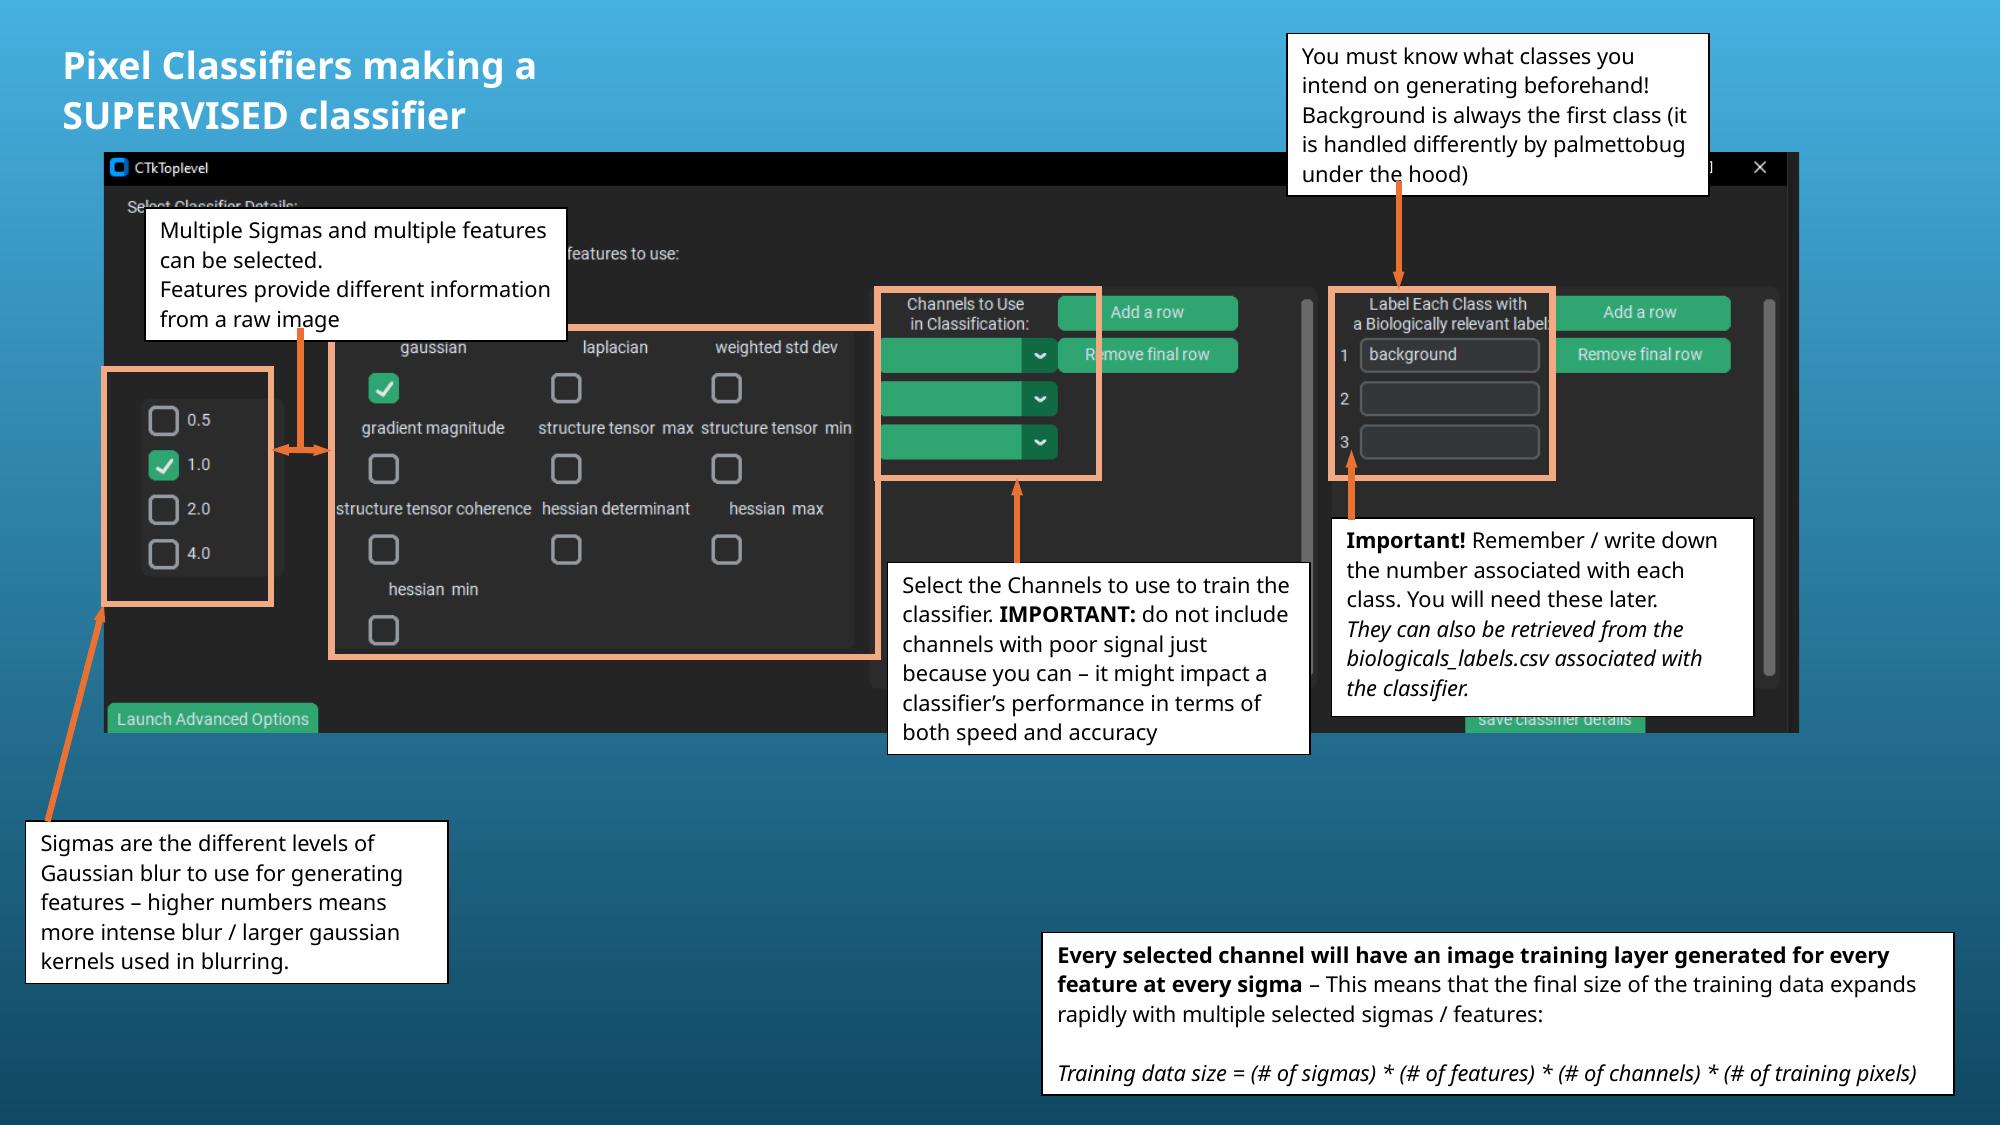

Pixel Classifiers making a SUPERVISED classifier
You must know what classes you intend on generating beforehand! Background is always the first class (it is handled differently by palmettobug under the hood)
Multiple Sigmas and multiple features can be selected.
Features provide different information from a raw image
Important! Remember / write down the number associated with each class. You will need these later.
They can also be retrieved from the biologicals_labels.csv associated with the classifier.
Select the Channels to use to train the classifier. IMPORTANT: do not include channels with poor signal just because you can – it might impact a classifier’s performance in terms of both speed and accuracy
Sigmas are the different levels of Gaussian blur to use for generating features – higher numbers means more intense blur / larger gaussian kernels used in blurring.
Every selected channel will have an image training layer generated for every feature at every sigma – This means that the final size of the training data expands rapidly with multiple selected sigmas / features:
Training data size = (# of sigmas) * (# of features) * (# of channels) * (# of training pixels)